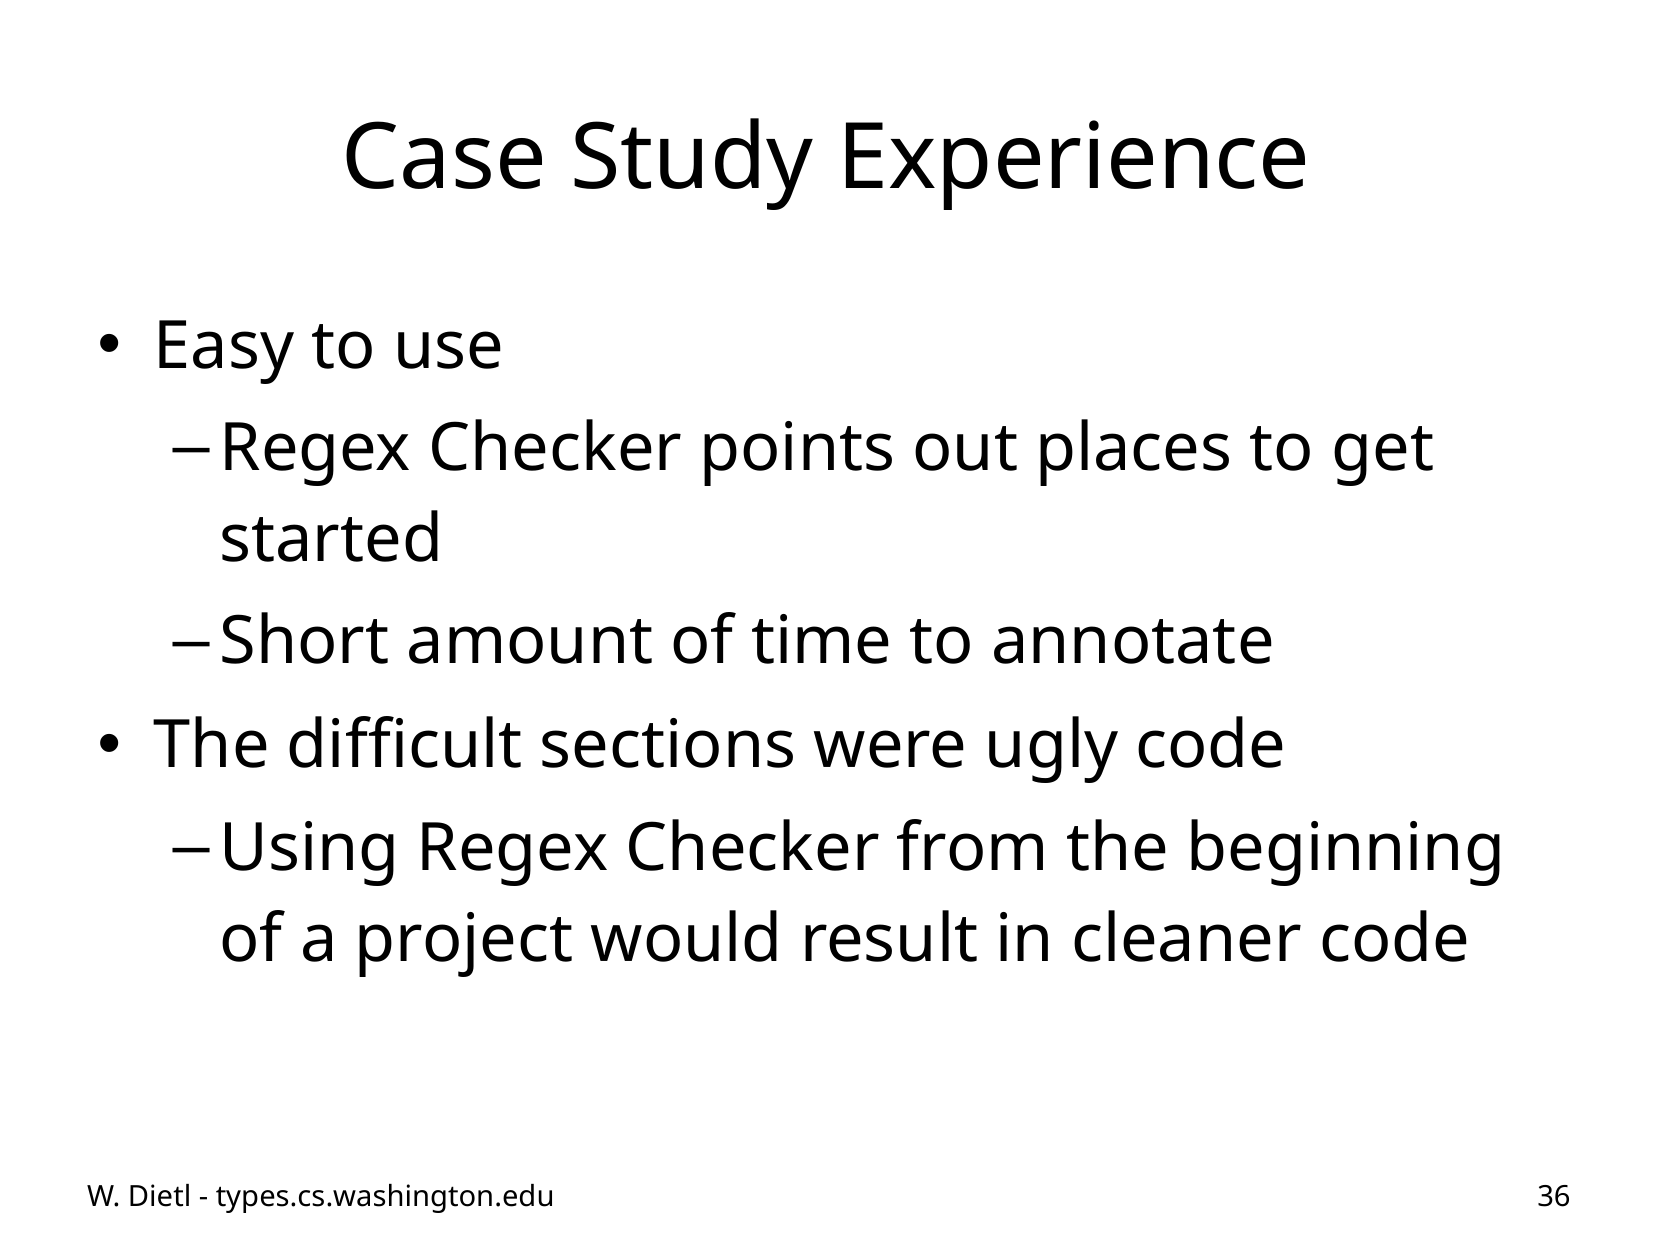

# Case Study Experience
Easy to use
Regex Checker points out places to get started
Short amount of time to annotate
The difficult sections were ugly code
Using Regex Checker from the beginning of a project would result in cleaner code
W. Dietl - types.cs.washington.edu
36